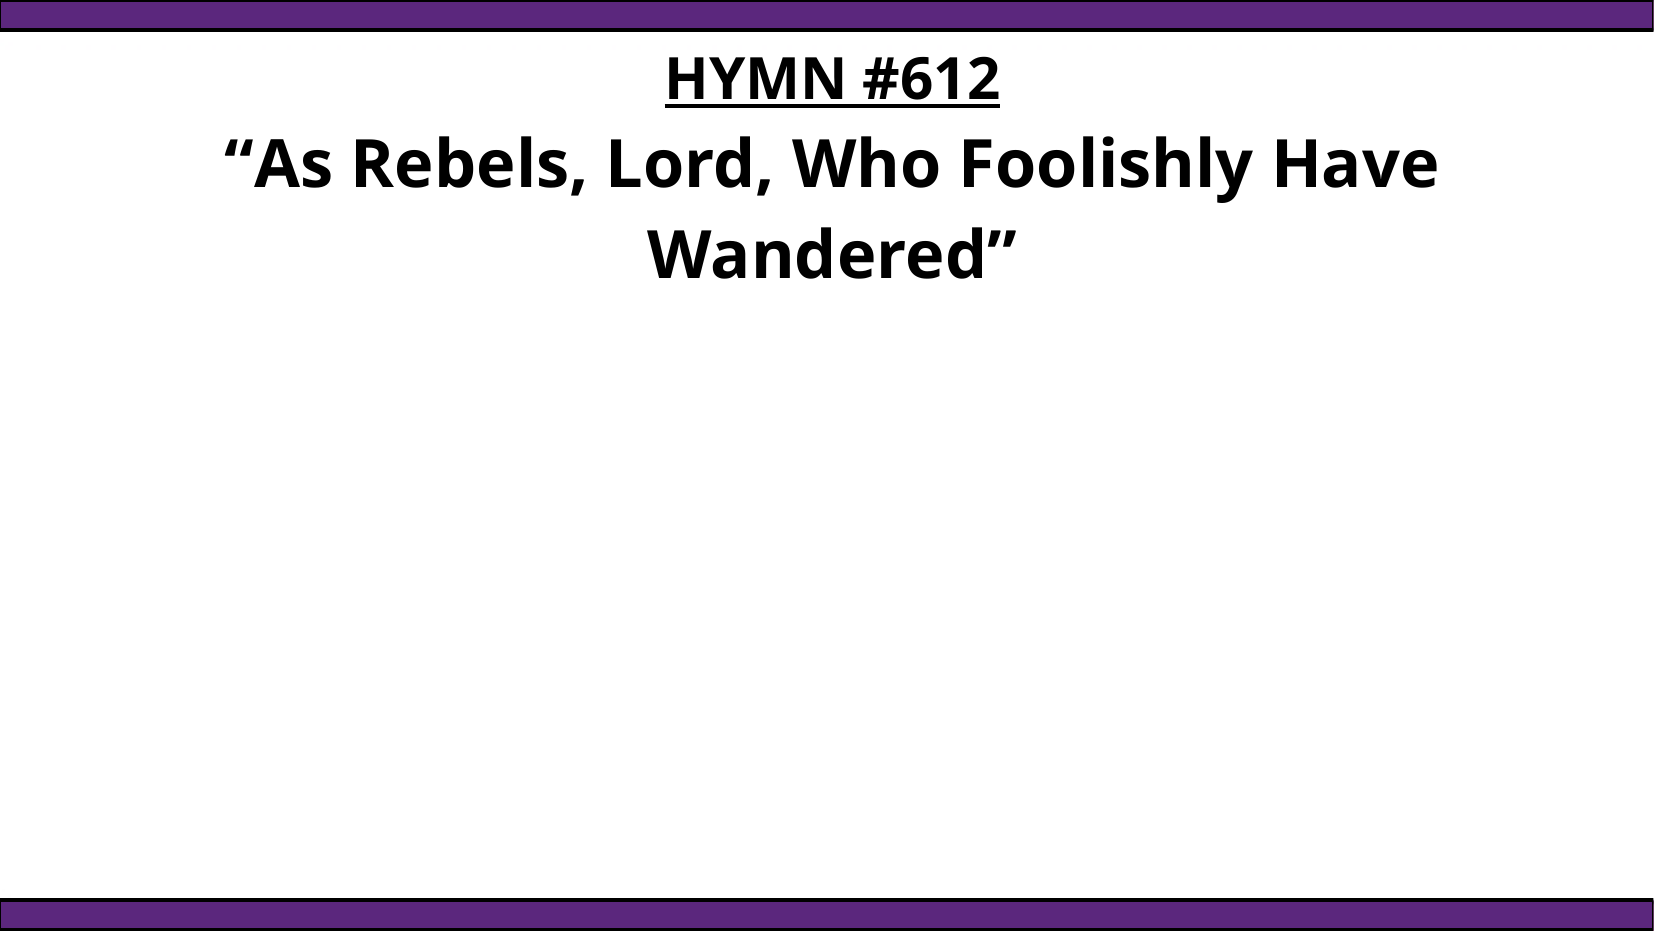

HYMN #612
“As Rebels, Lord, Who Foolishly Have Wandered”